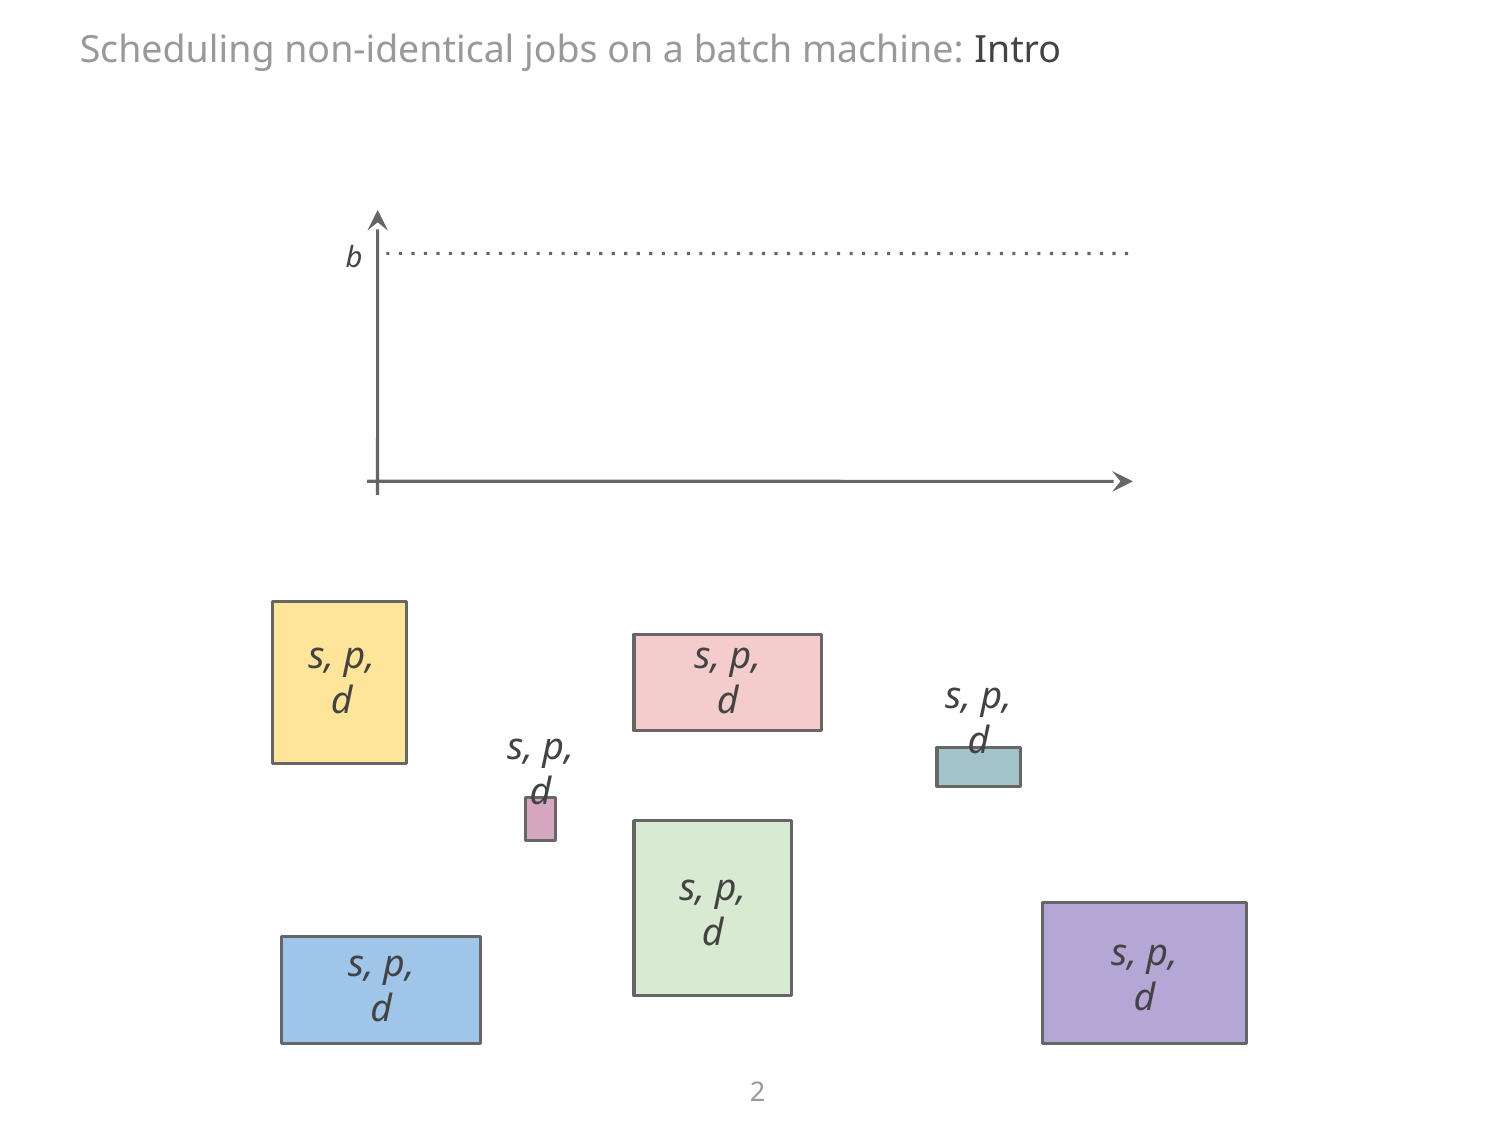

# Scheduling non-identical jobs on a batch machine: Intro
b
s, p, d
s, p, d
s, p, d
s, p, d
s, p, d
s, p, d
s, p, d